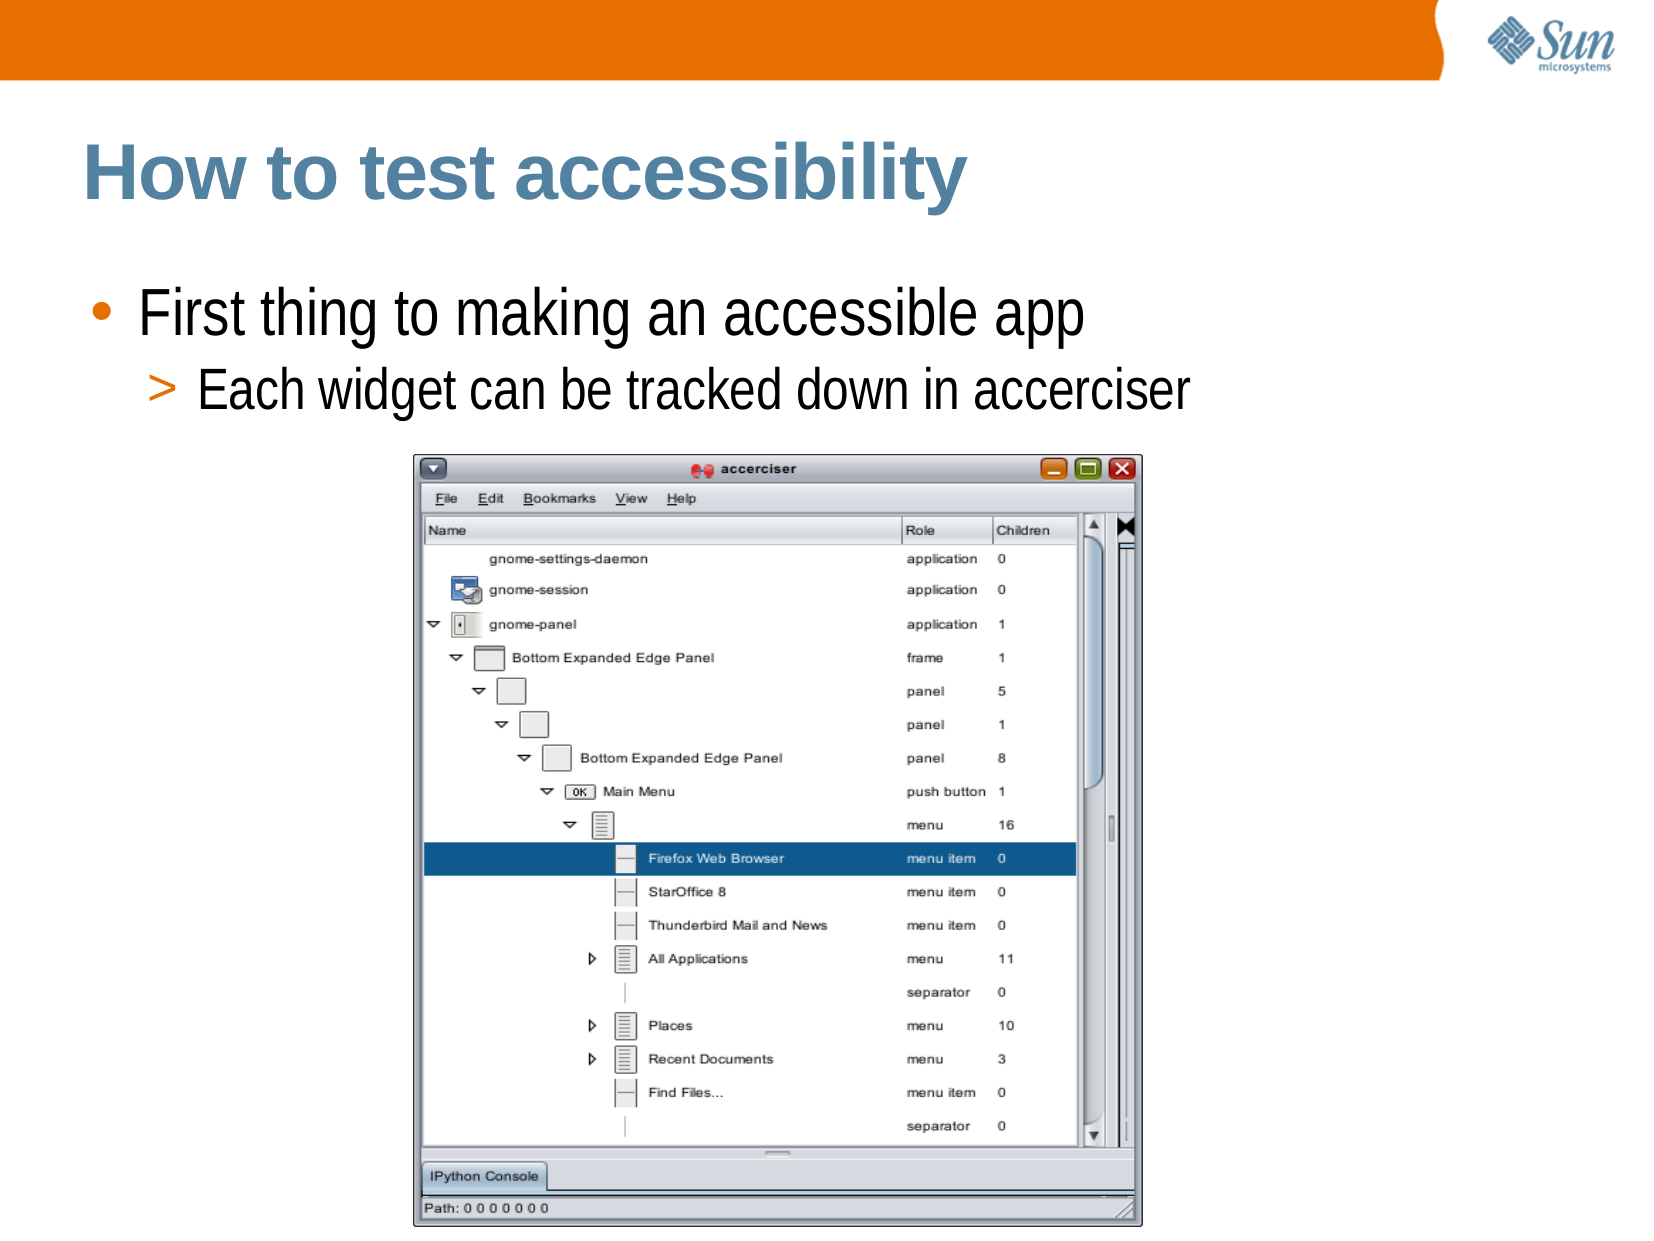

# How to test accessibility
First thing to making an accessible app
Each widget can be tracked down in accerciser